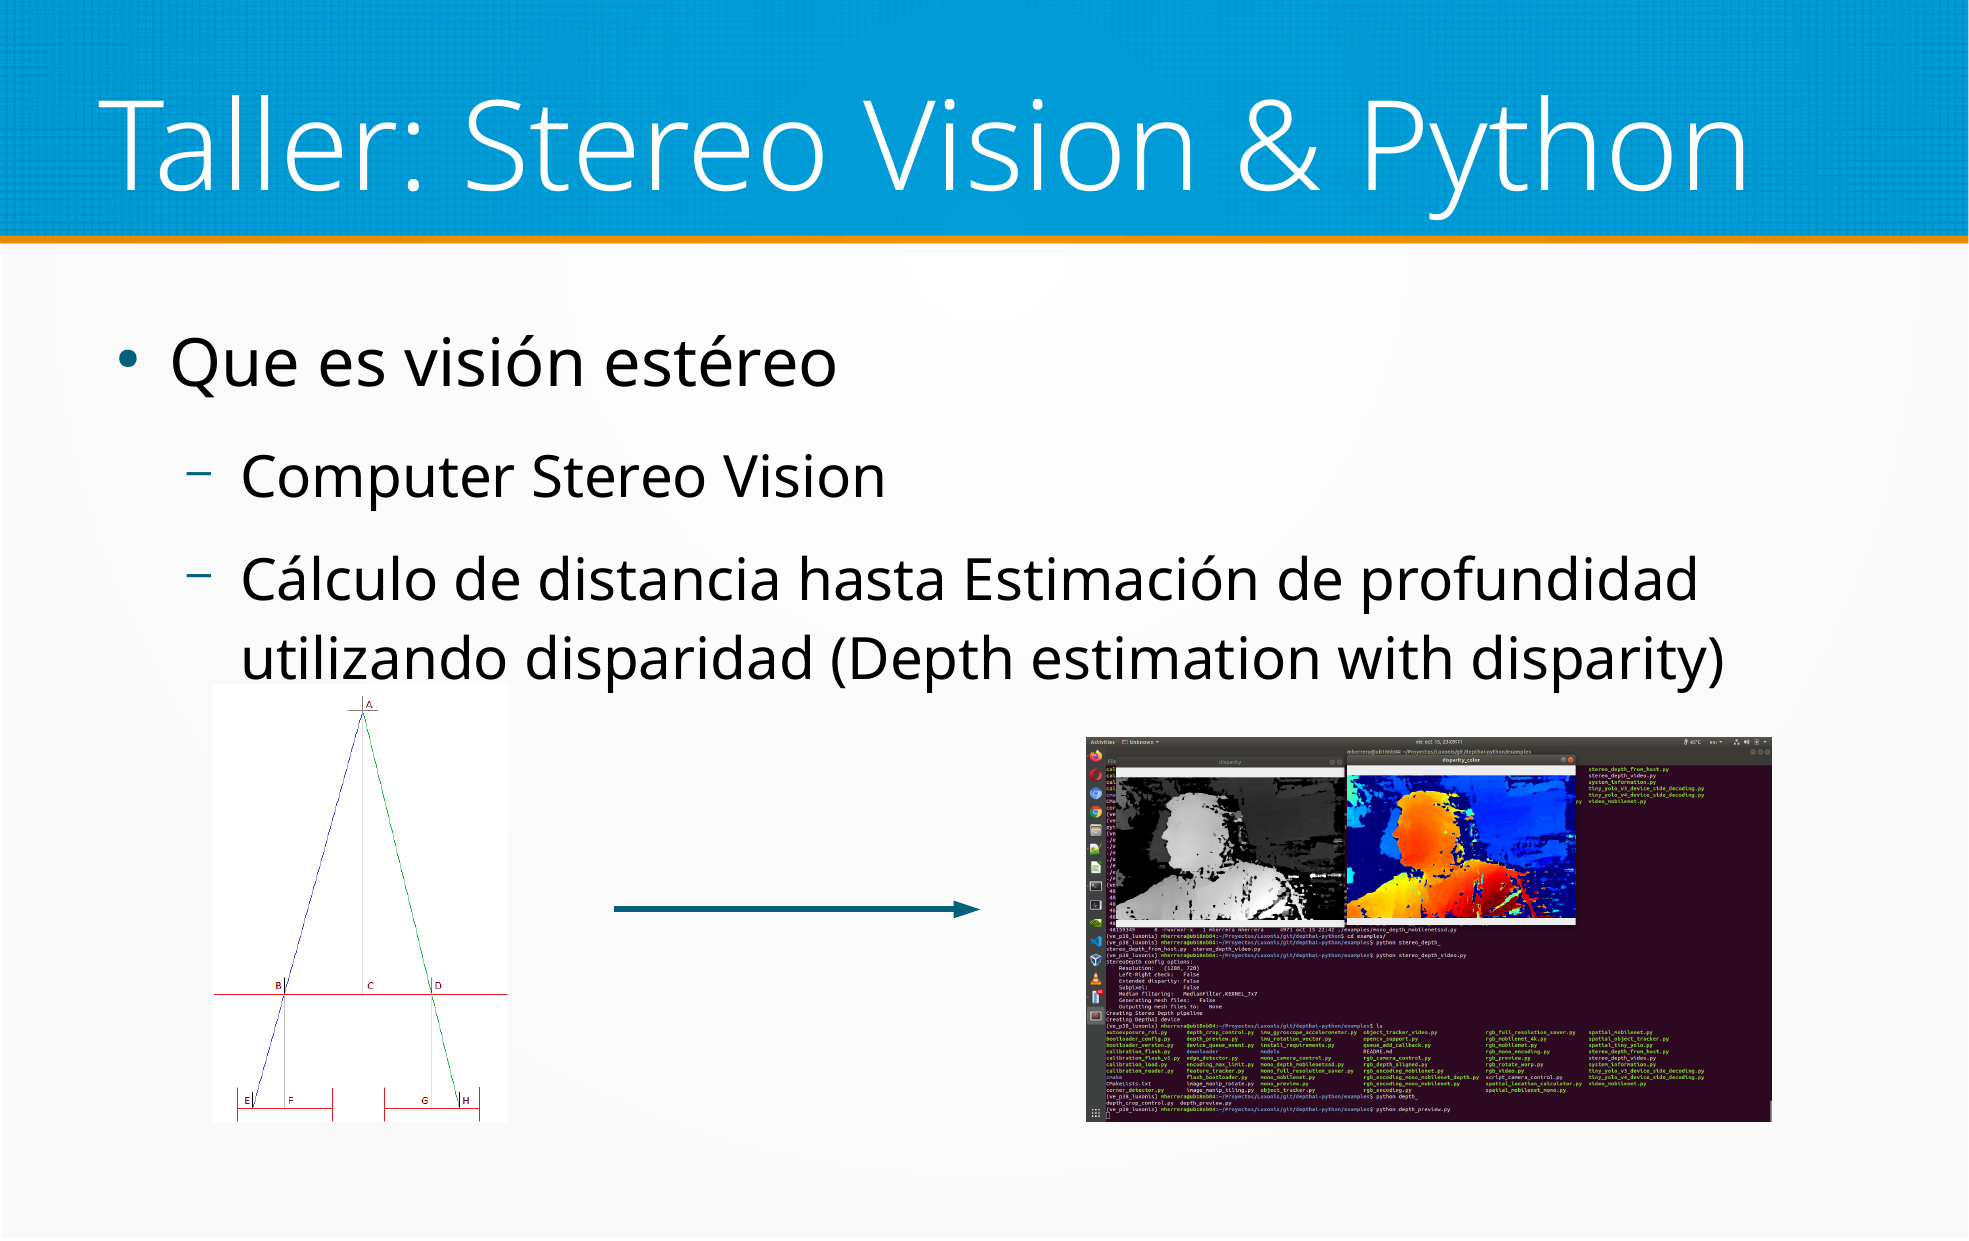

# Taller: Stereo Vision & Python
Que es visión estéreo
Computer Stereo Vision
Cálculo de distancia hasta Estimación de profundidad utilizando disparidad (Depth estimation with disparity)